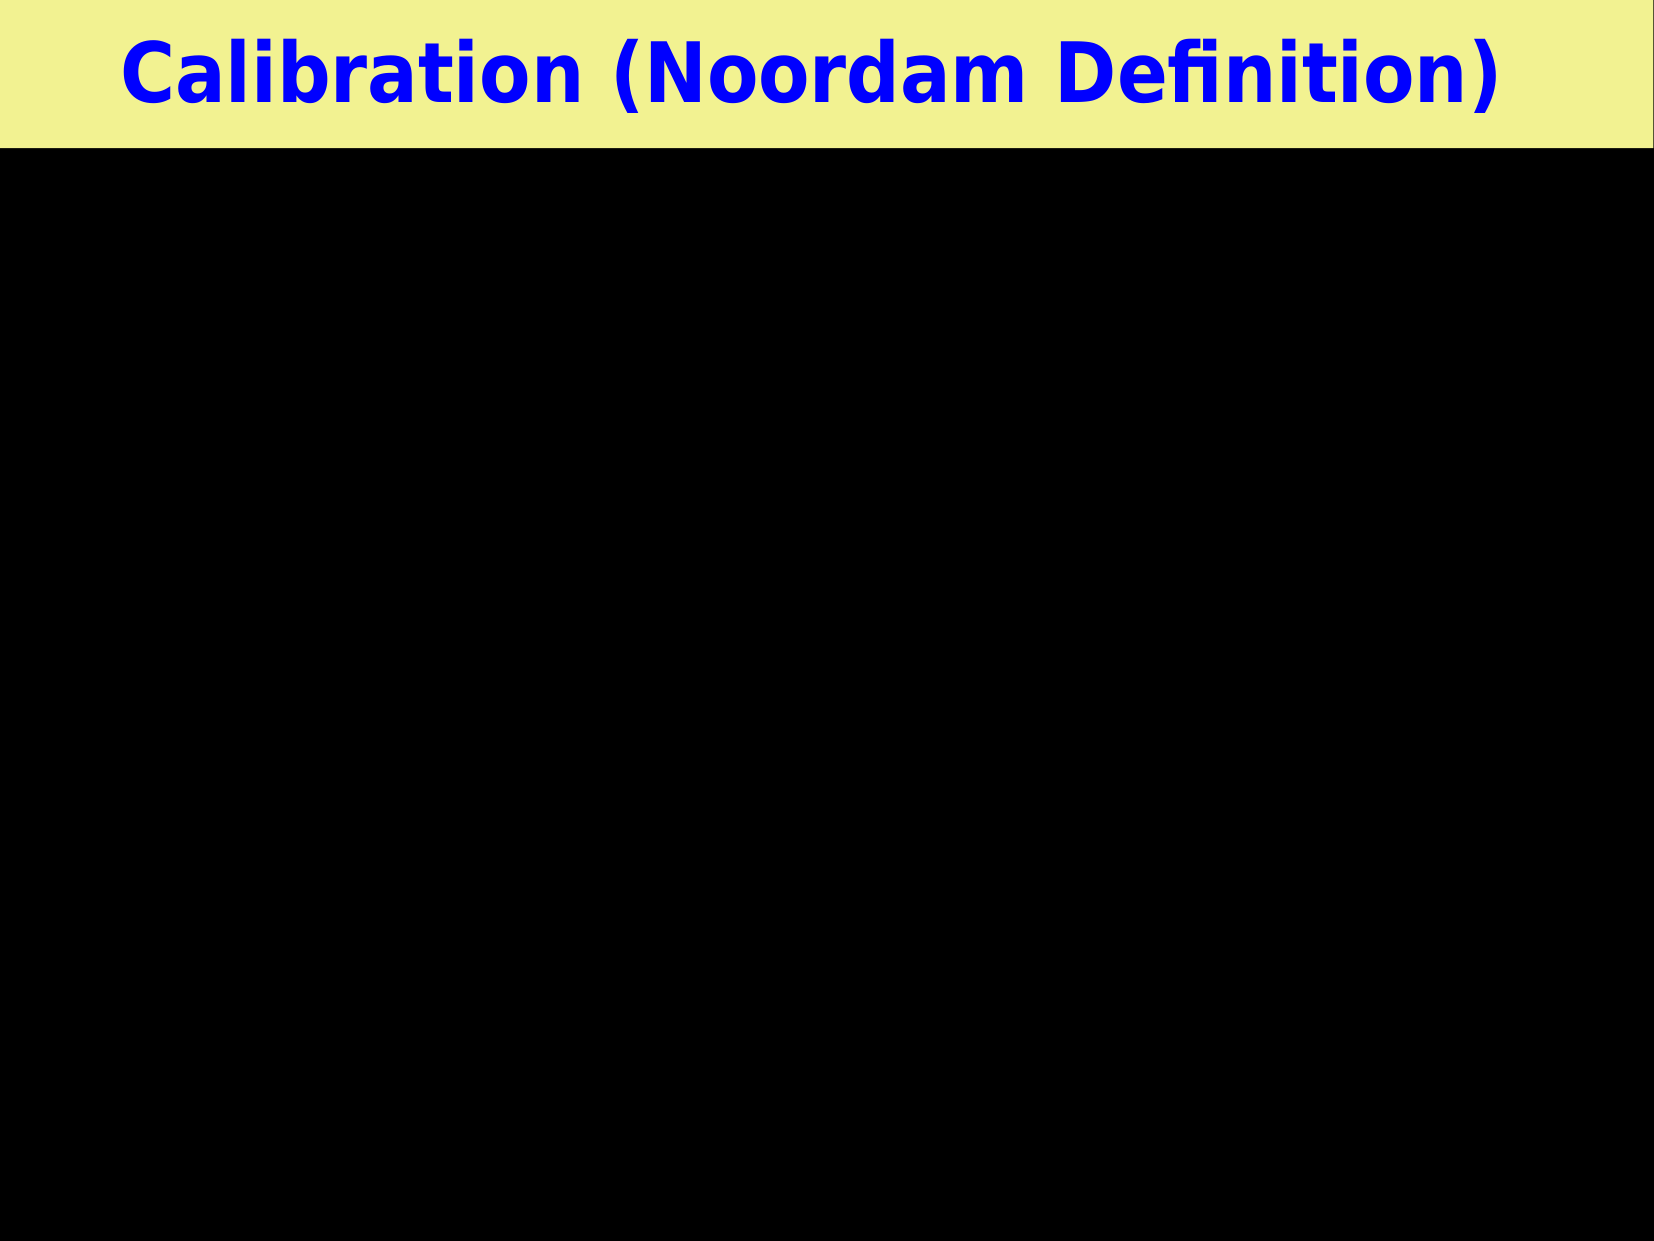

# Calibration (Noordam Definition)
O. Smirnov - M.E. & MeqTrees - GLOW2010
95